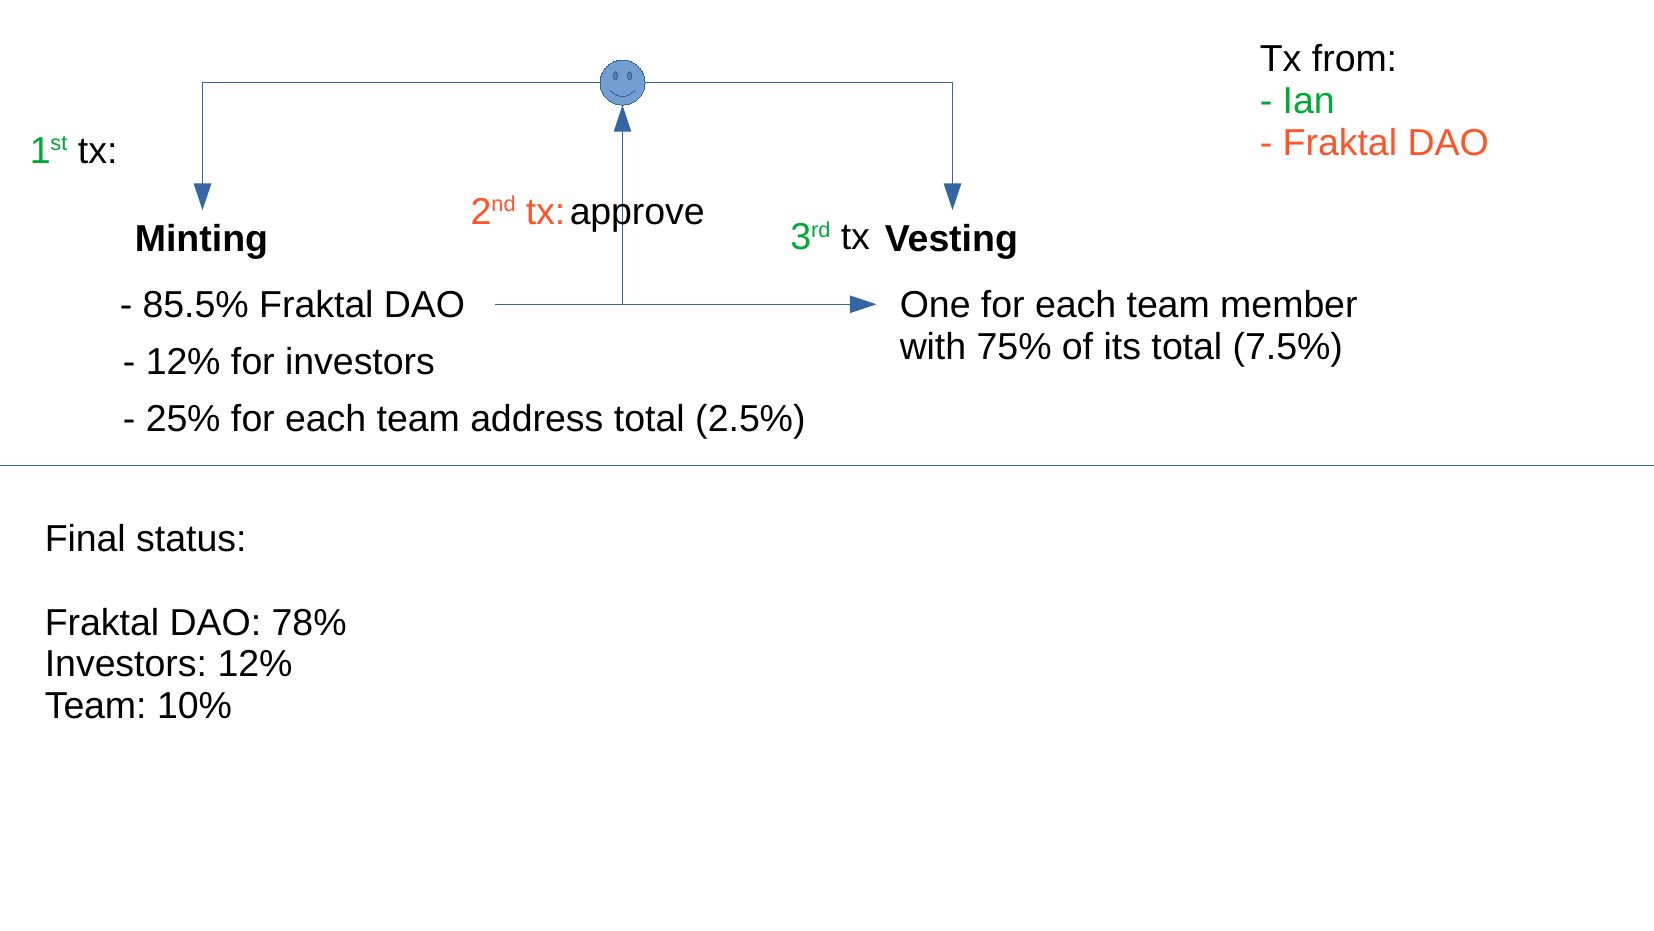

Tx from:
- Ian
- Fraktal DAO
1st tx:
2nd tx:
approve
3rd tx
Minting
Vesting
- 85.5% Fraktal DAO
One for each team member
with 75% of its total (7.5%)
- 12% for investors
- 25% for each team address total (2.5%)
Final status:
Fraktal DAO: 78%
Investors: 12%
Team: 10%